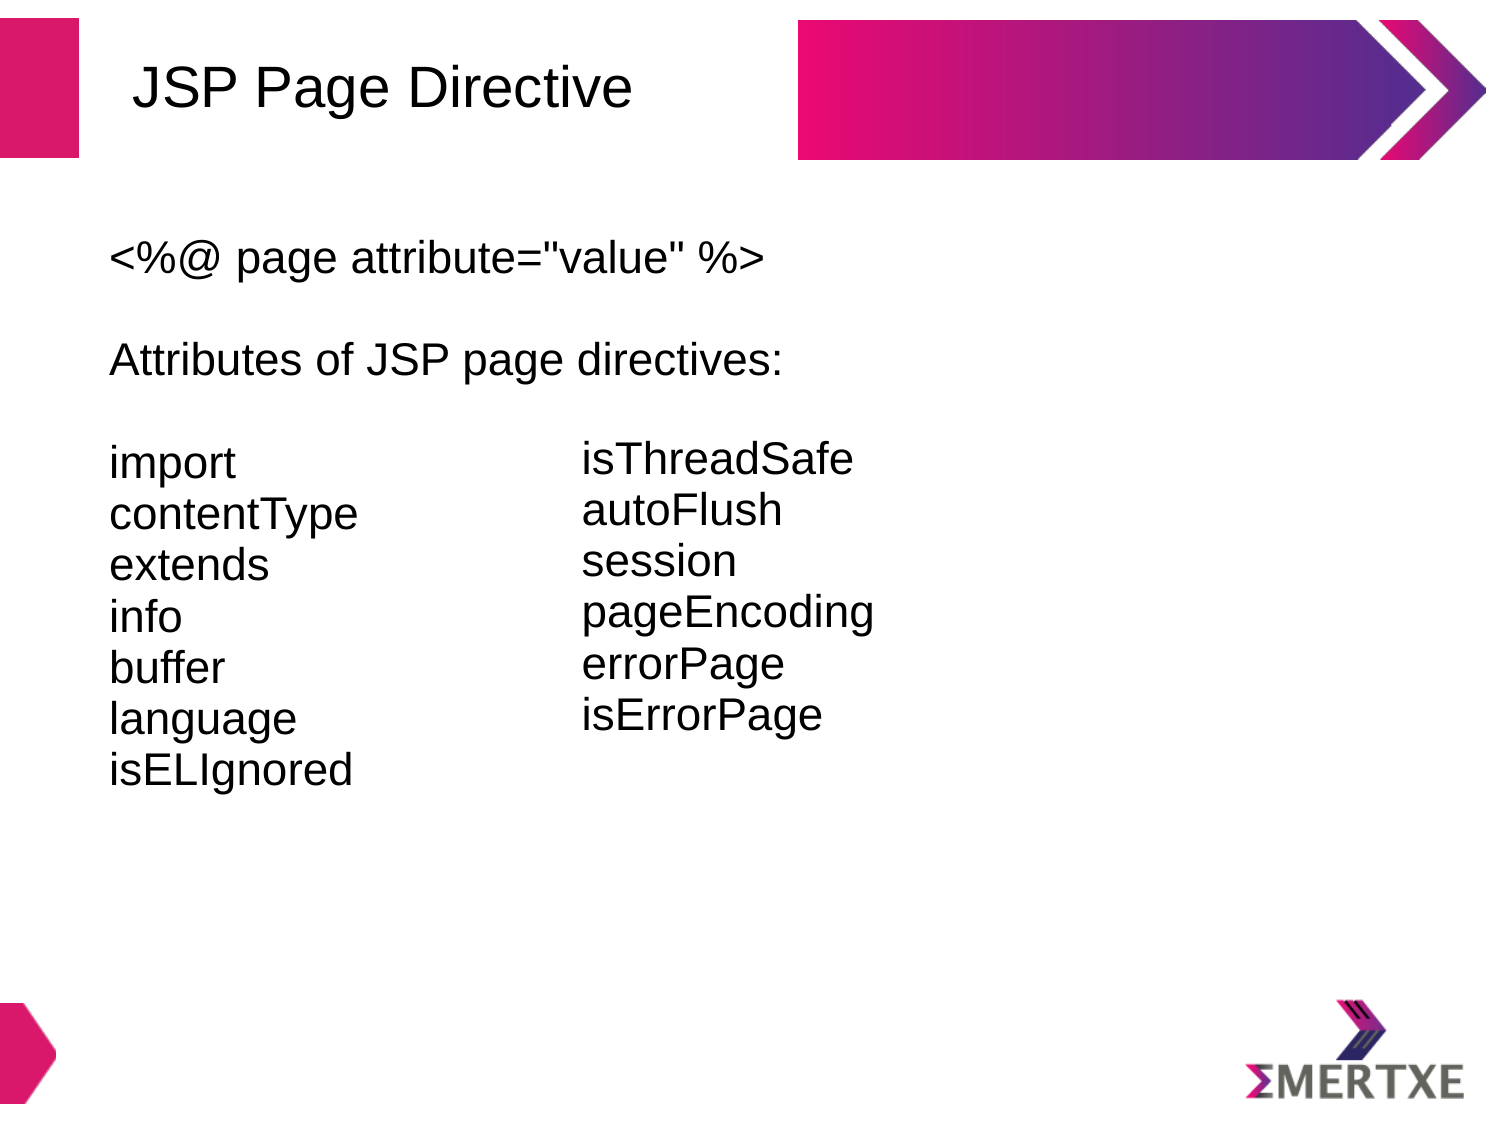

JSP Page Directive
<%@ page attribute="value" %>
Attributes of JSP page directives:
import
contentType
extends
info
buffer
language
isELIgnored
isThreadSafe
autoFlush
session
pageEncoding
errorPage
isErrorPage